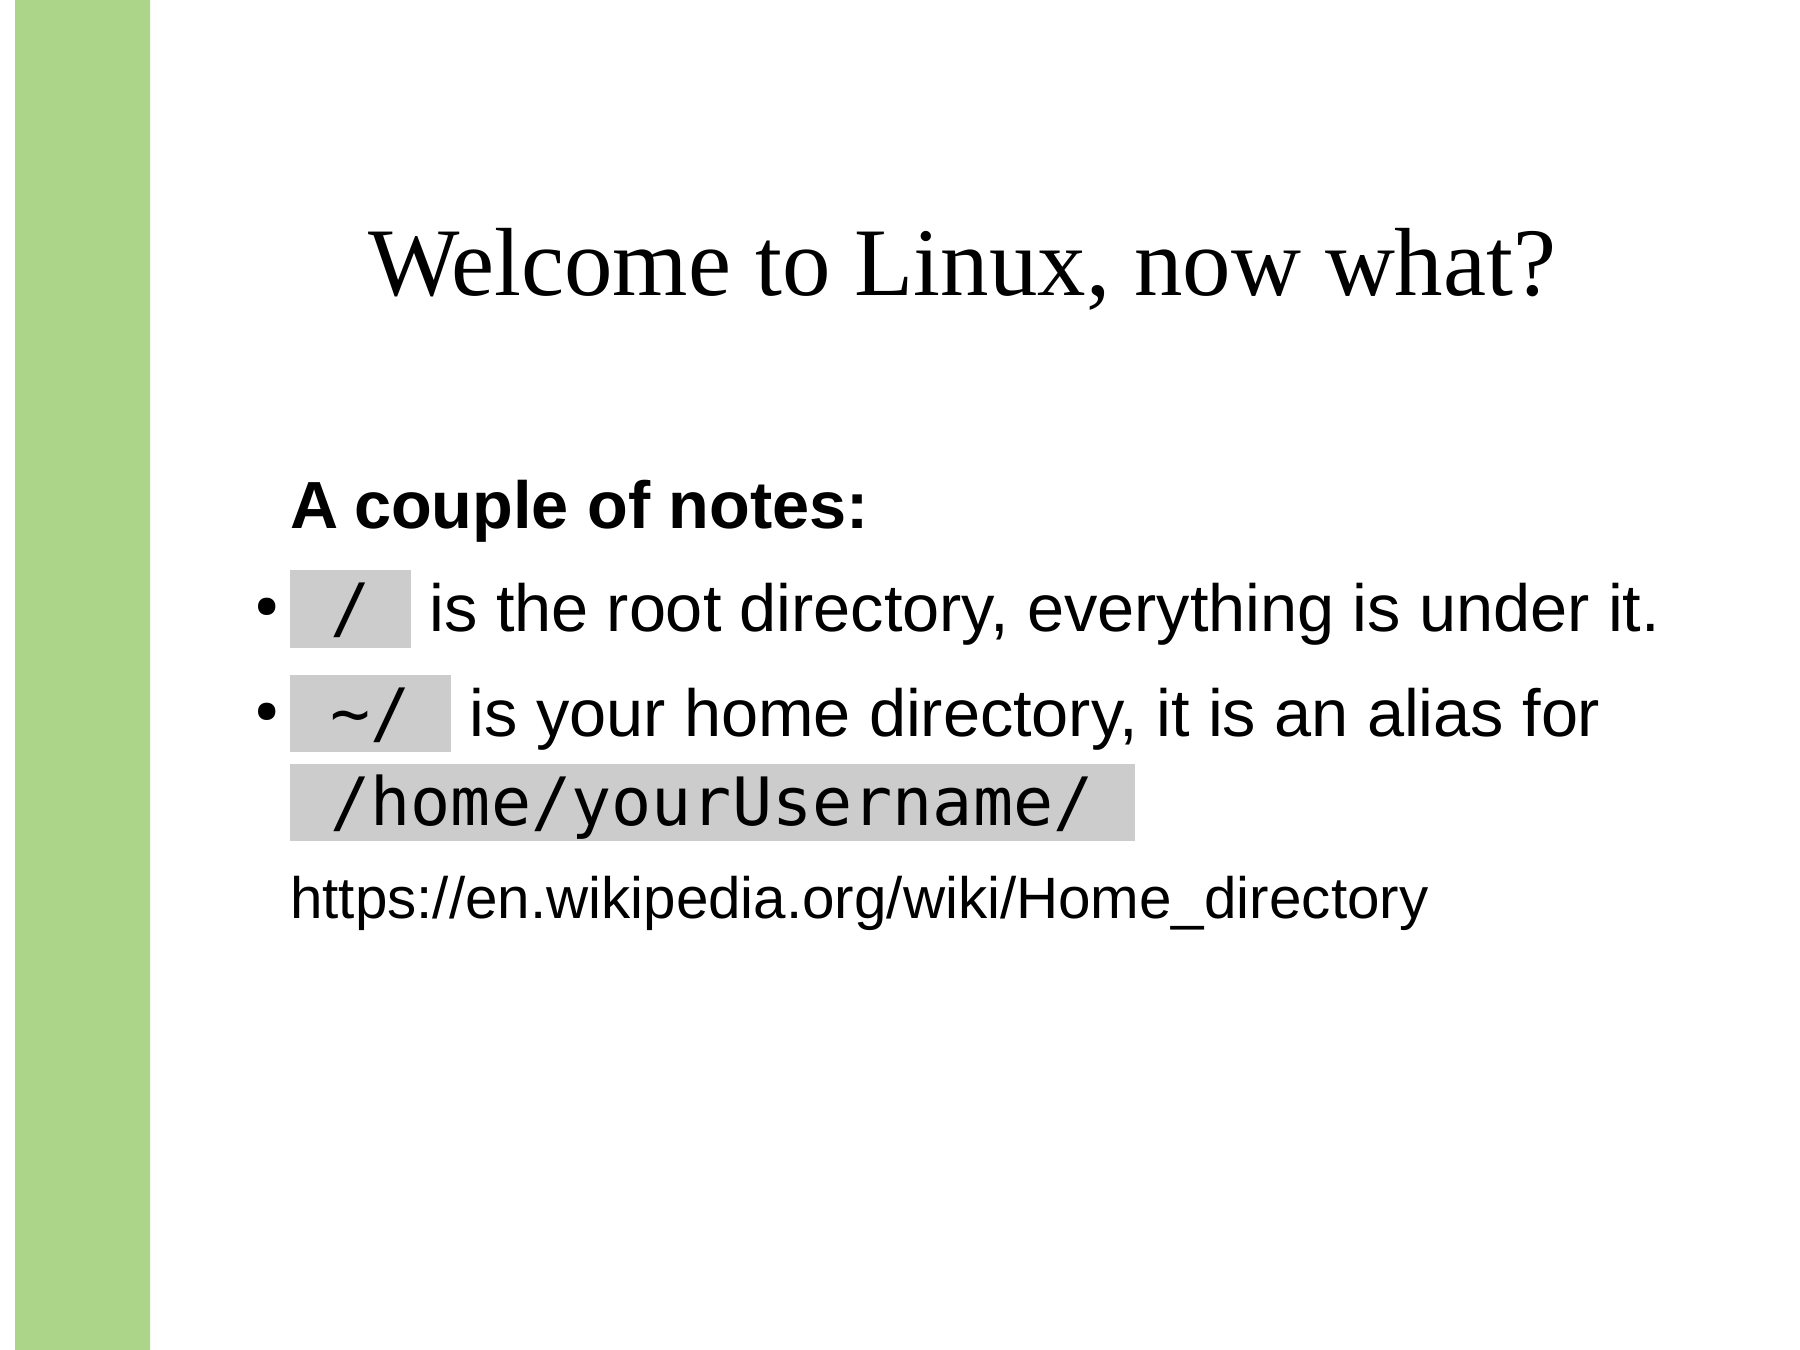

# Welcome to Linux, now what?
A couple of notes:
 / is the root directory, everything is under it.
 ~/ is your home directory, it is an alias for
 /home/yourUsername/
https://en.wikipedia.org/wiki/Home_directory